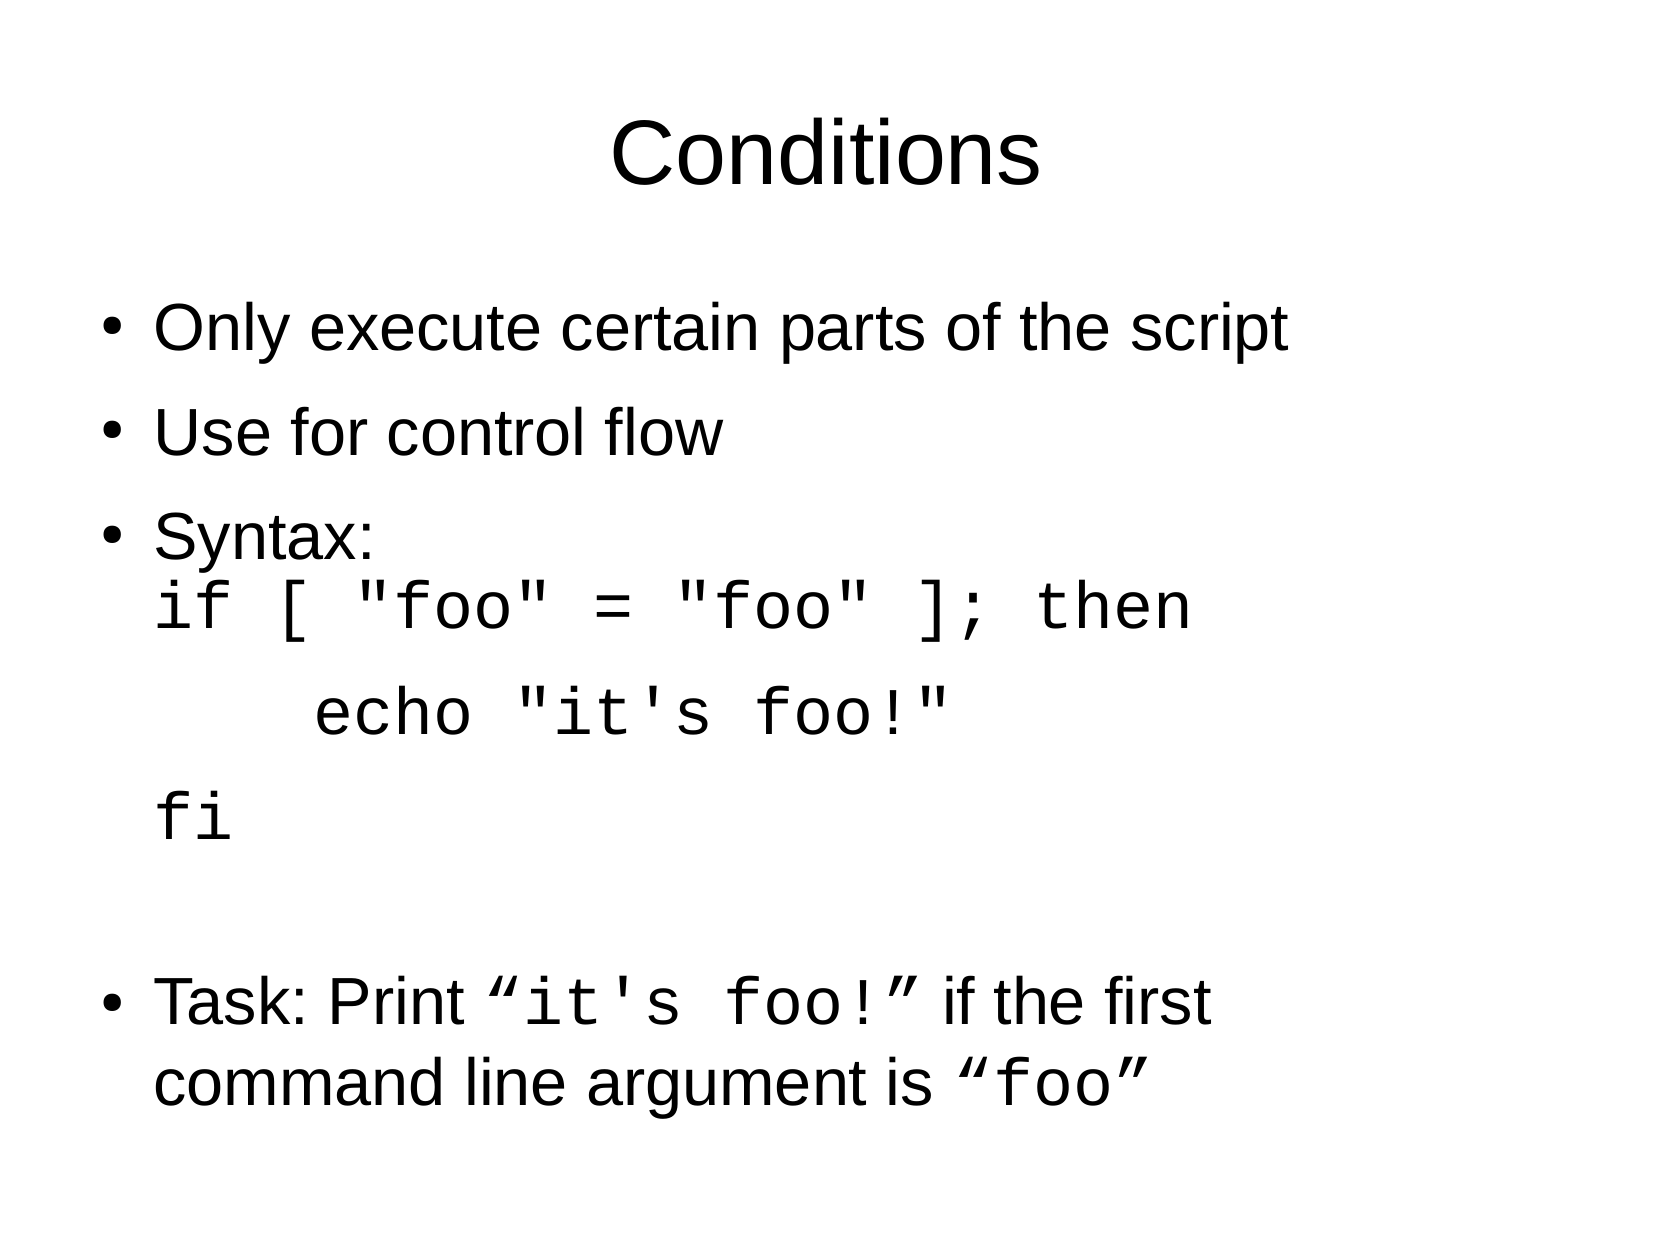

# Conditions
Only execute certain parts of the script
Use for control flow
Syntax:
if [ "foo" = "foo" ]; then
 echo "it's foo!"
fi
Task: Print “it's foo!” if the first
command line argument is “foo”